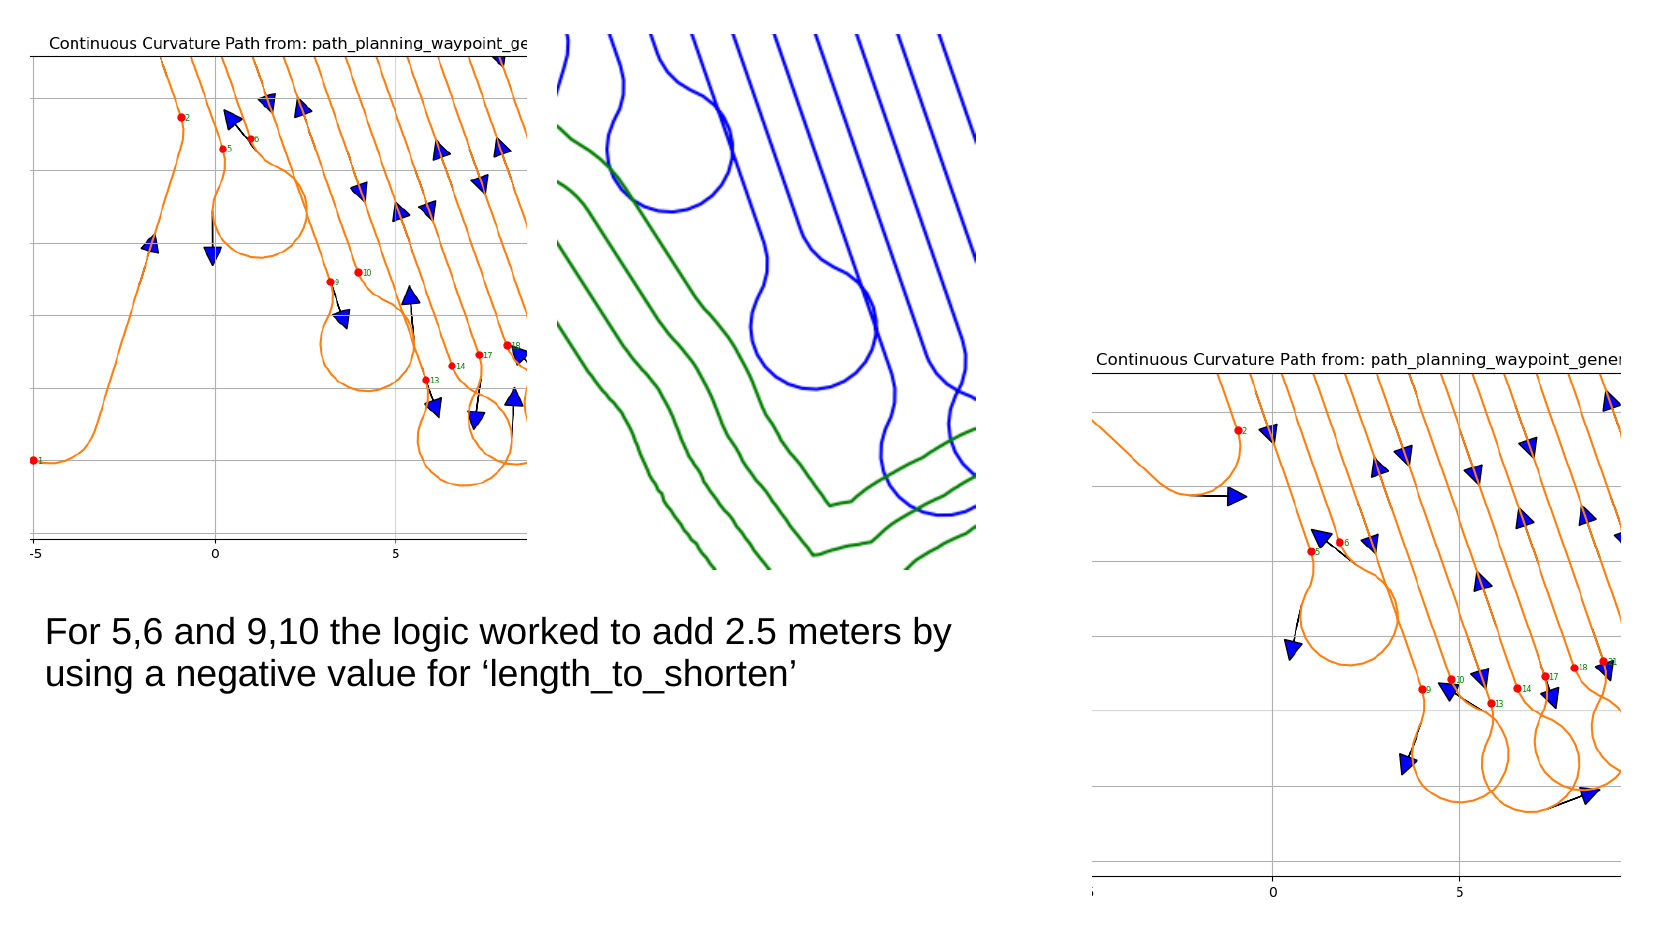

For 5,6 and 9,10 the logic worked to add 2.5 meters by using a negative value for ‘length_to_shorten’